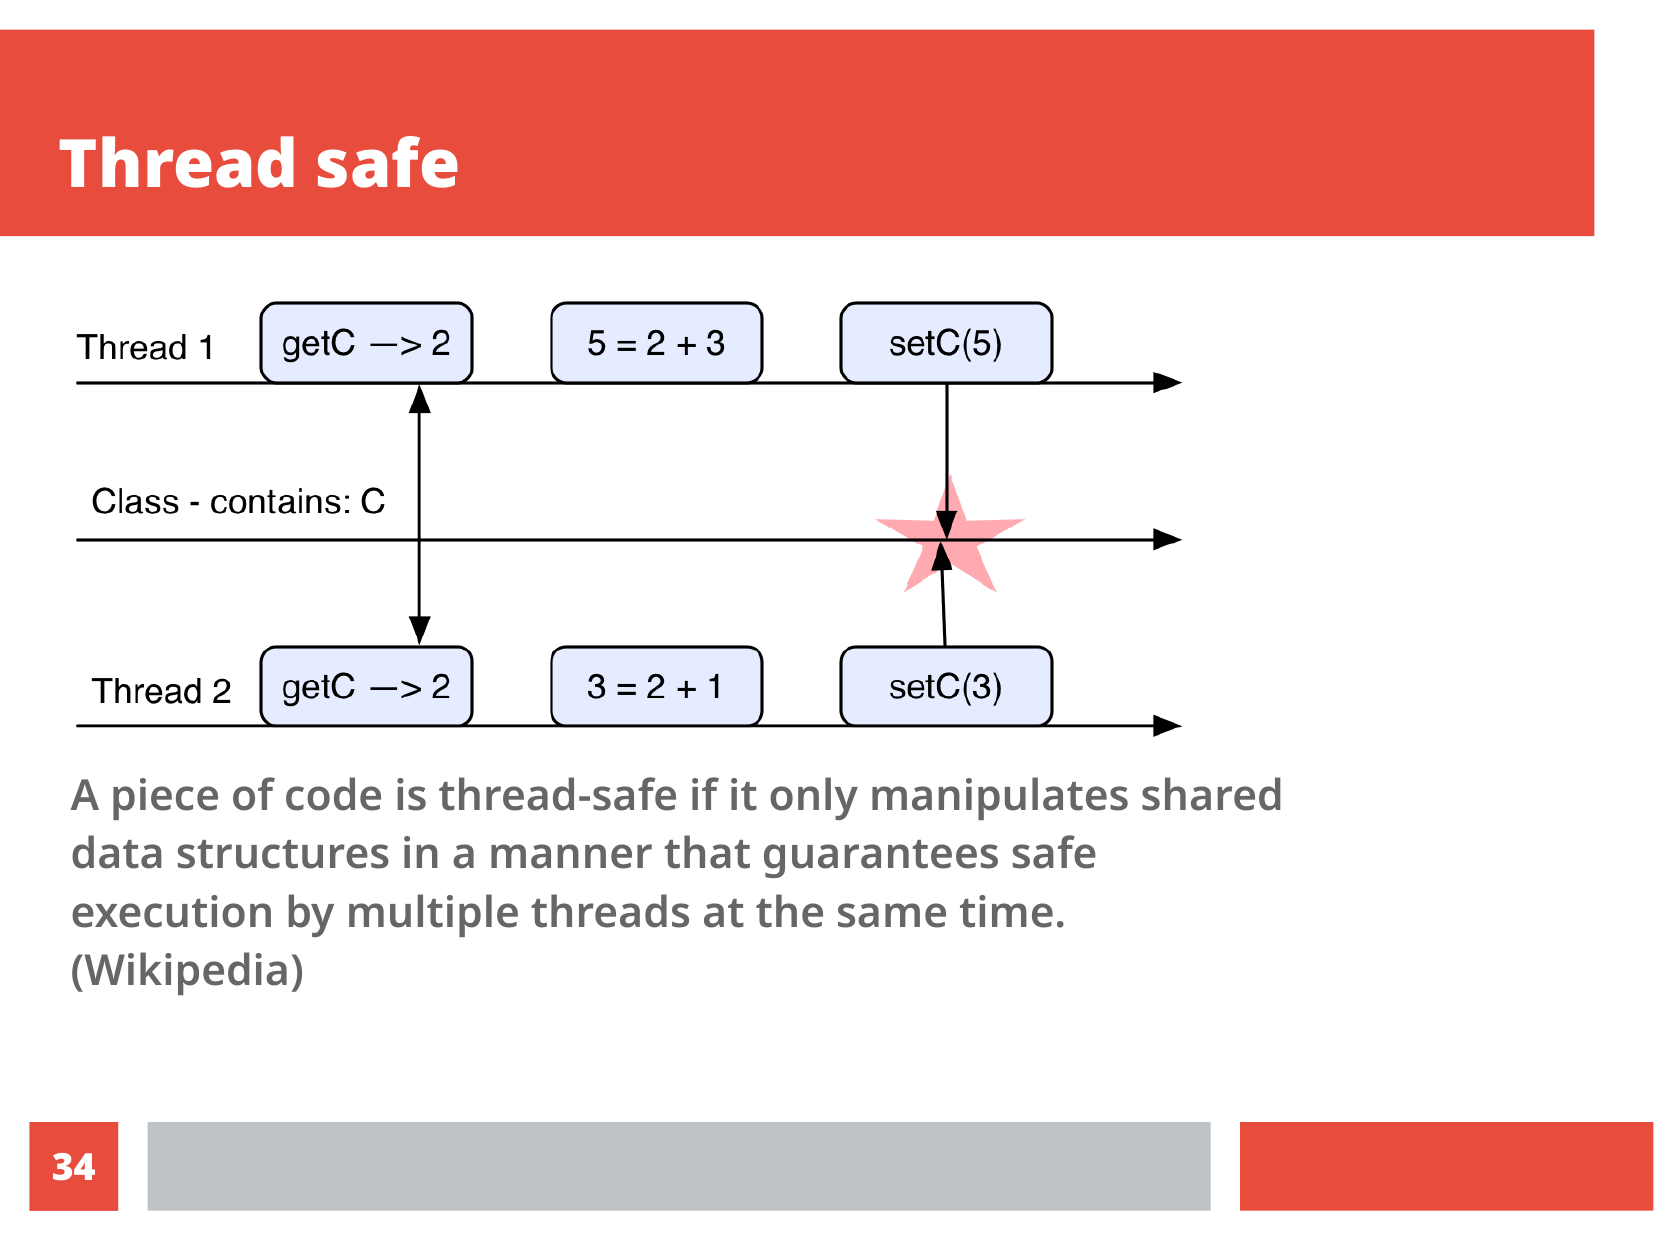

# Thread safe
A piece of code is thread-safe if it only manipulates shared data structures in a manner that guarantees safe execution by multiple threads at the same time. (Wikipedia)
34